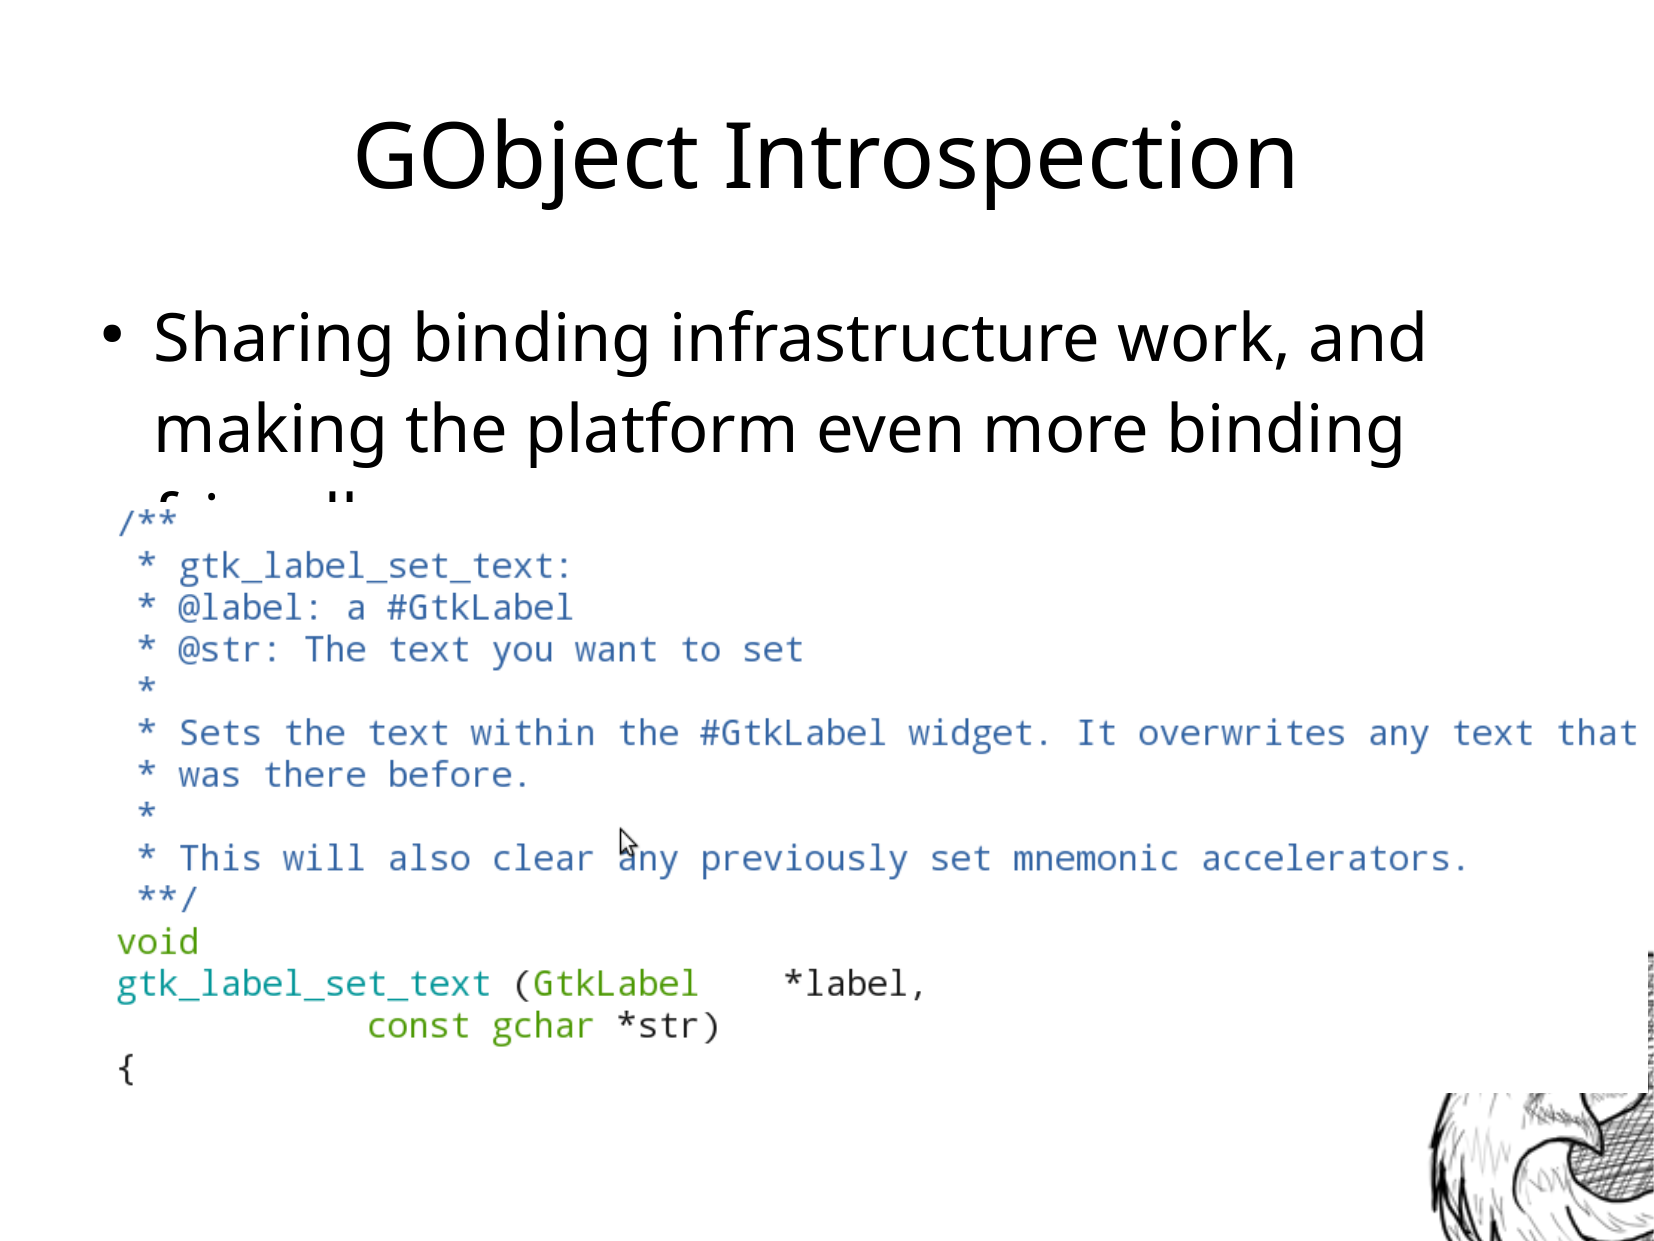

# GObject Introspection
Sharing binding infrastructure work, and making the platform even more binding friendly